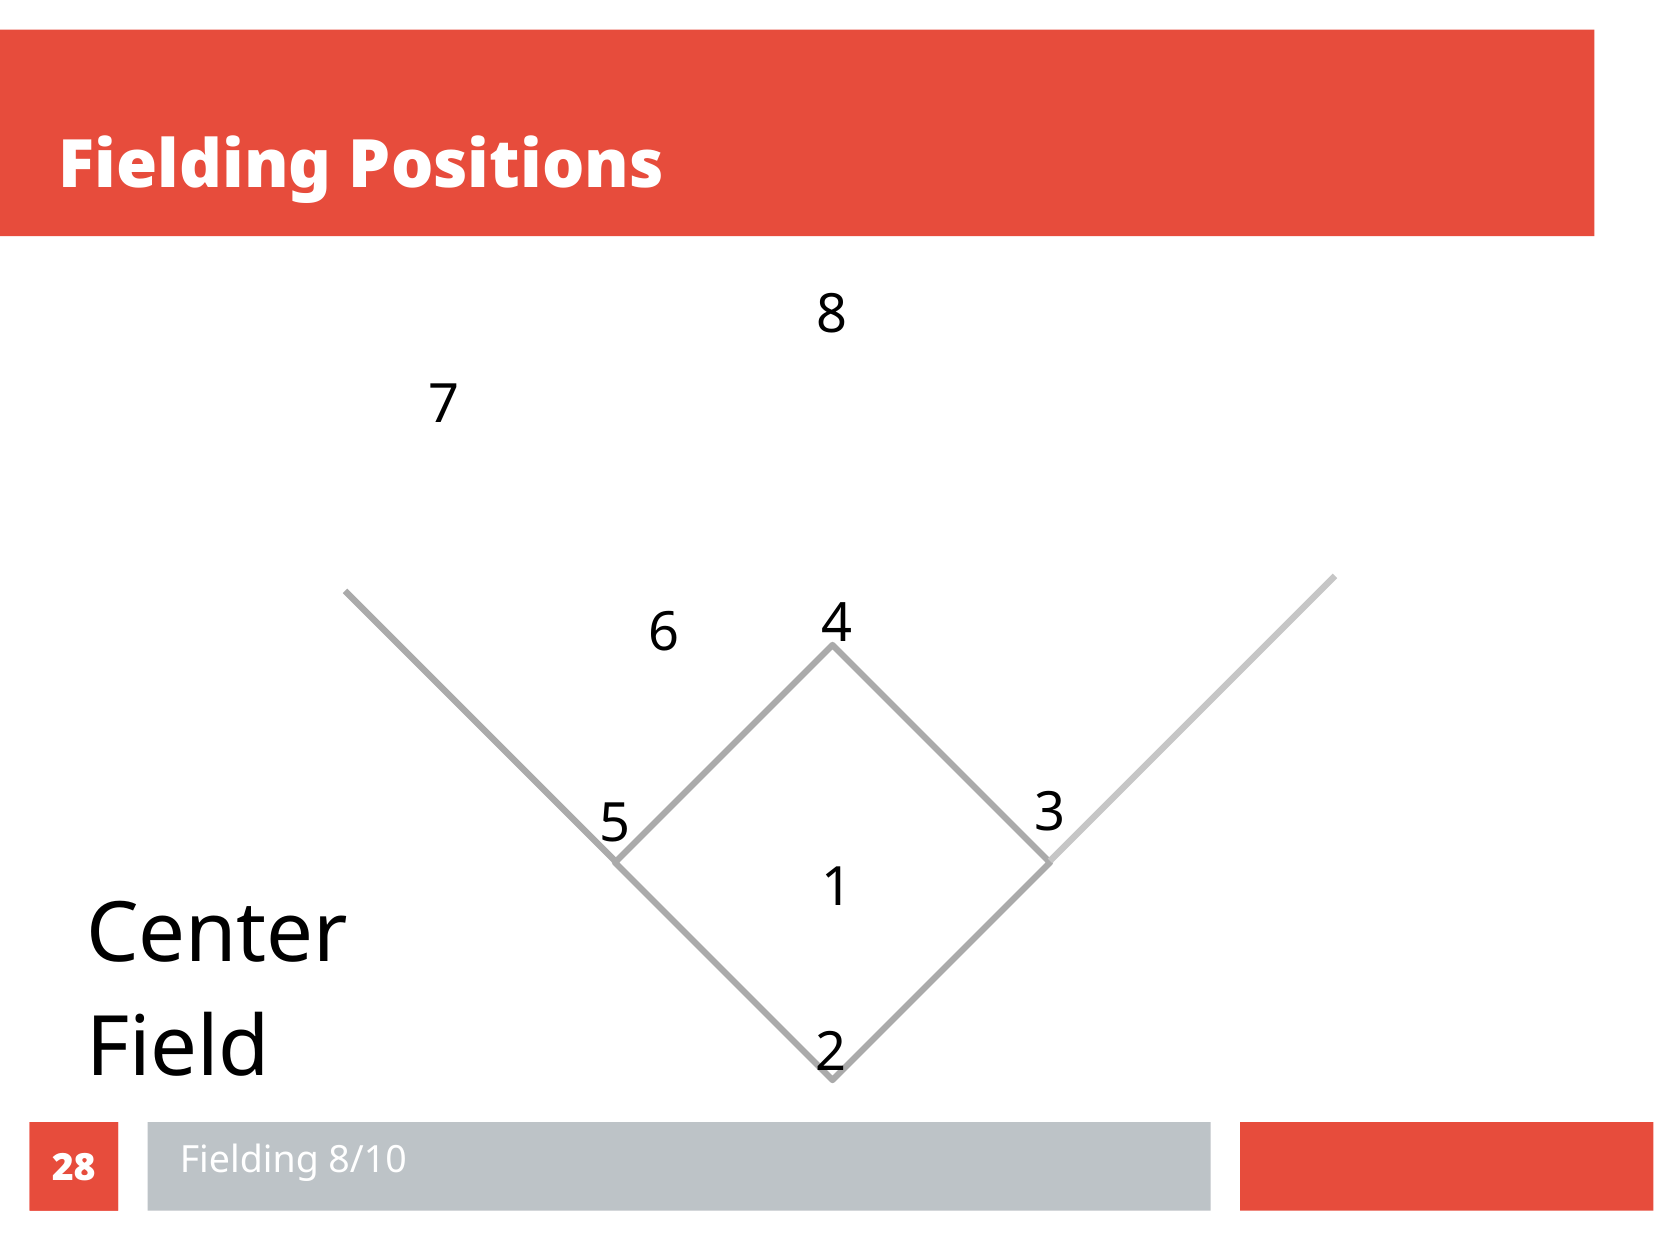

# Fielding Positions
8
7
4
6
3
5
1
Center Field
2
28
Fielding 8/10